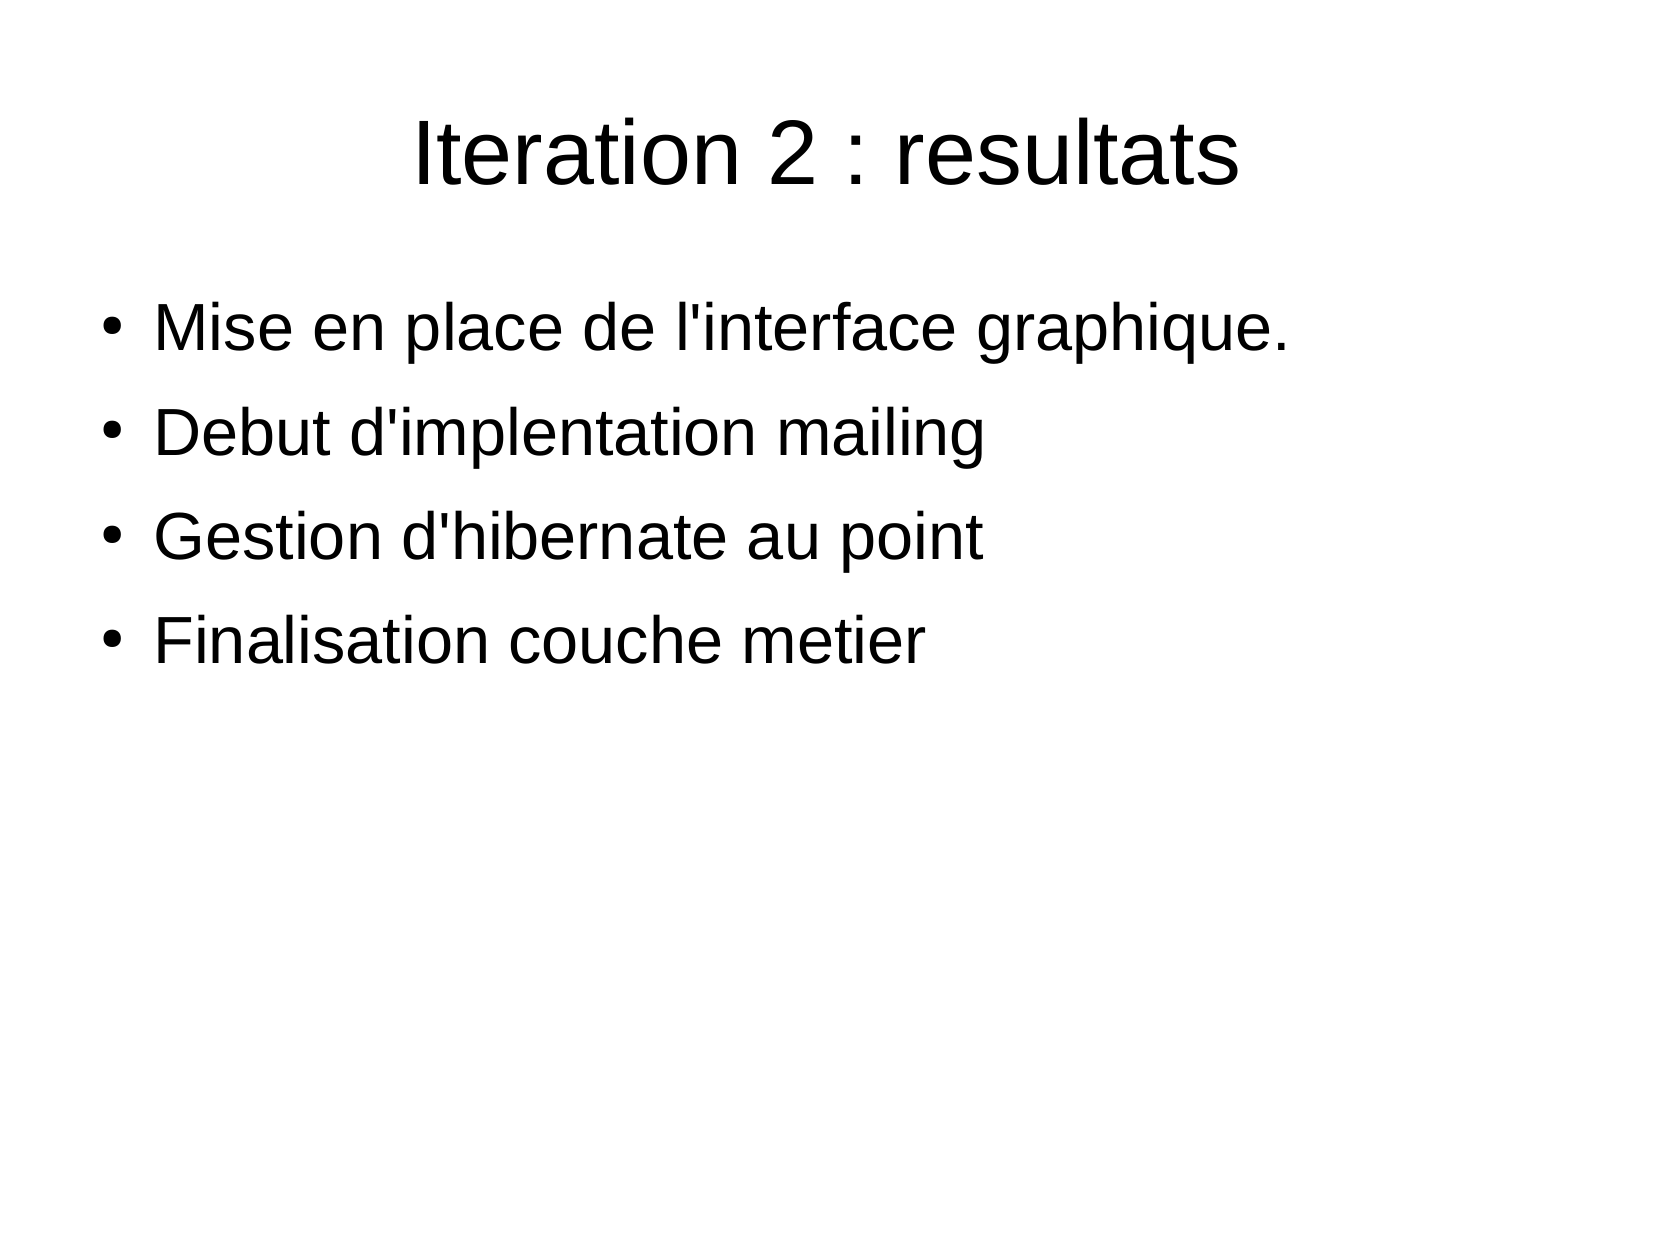

# Iteration 2 : resultats
Mise en place de l'interface graphique.
Debut d'implentation mailing
Gestion d'hibernate au point
Finalisation couche metier